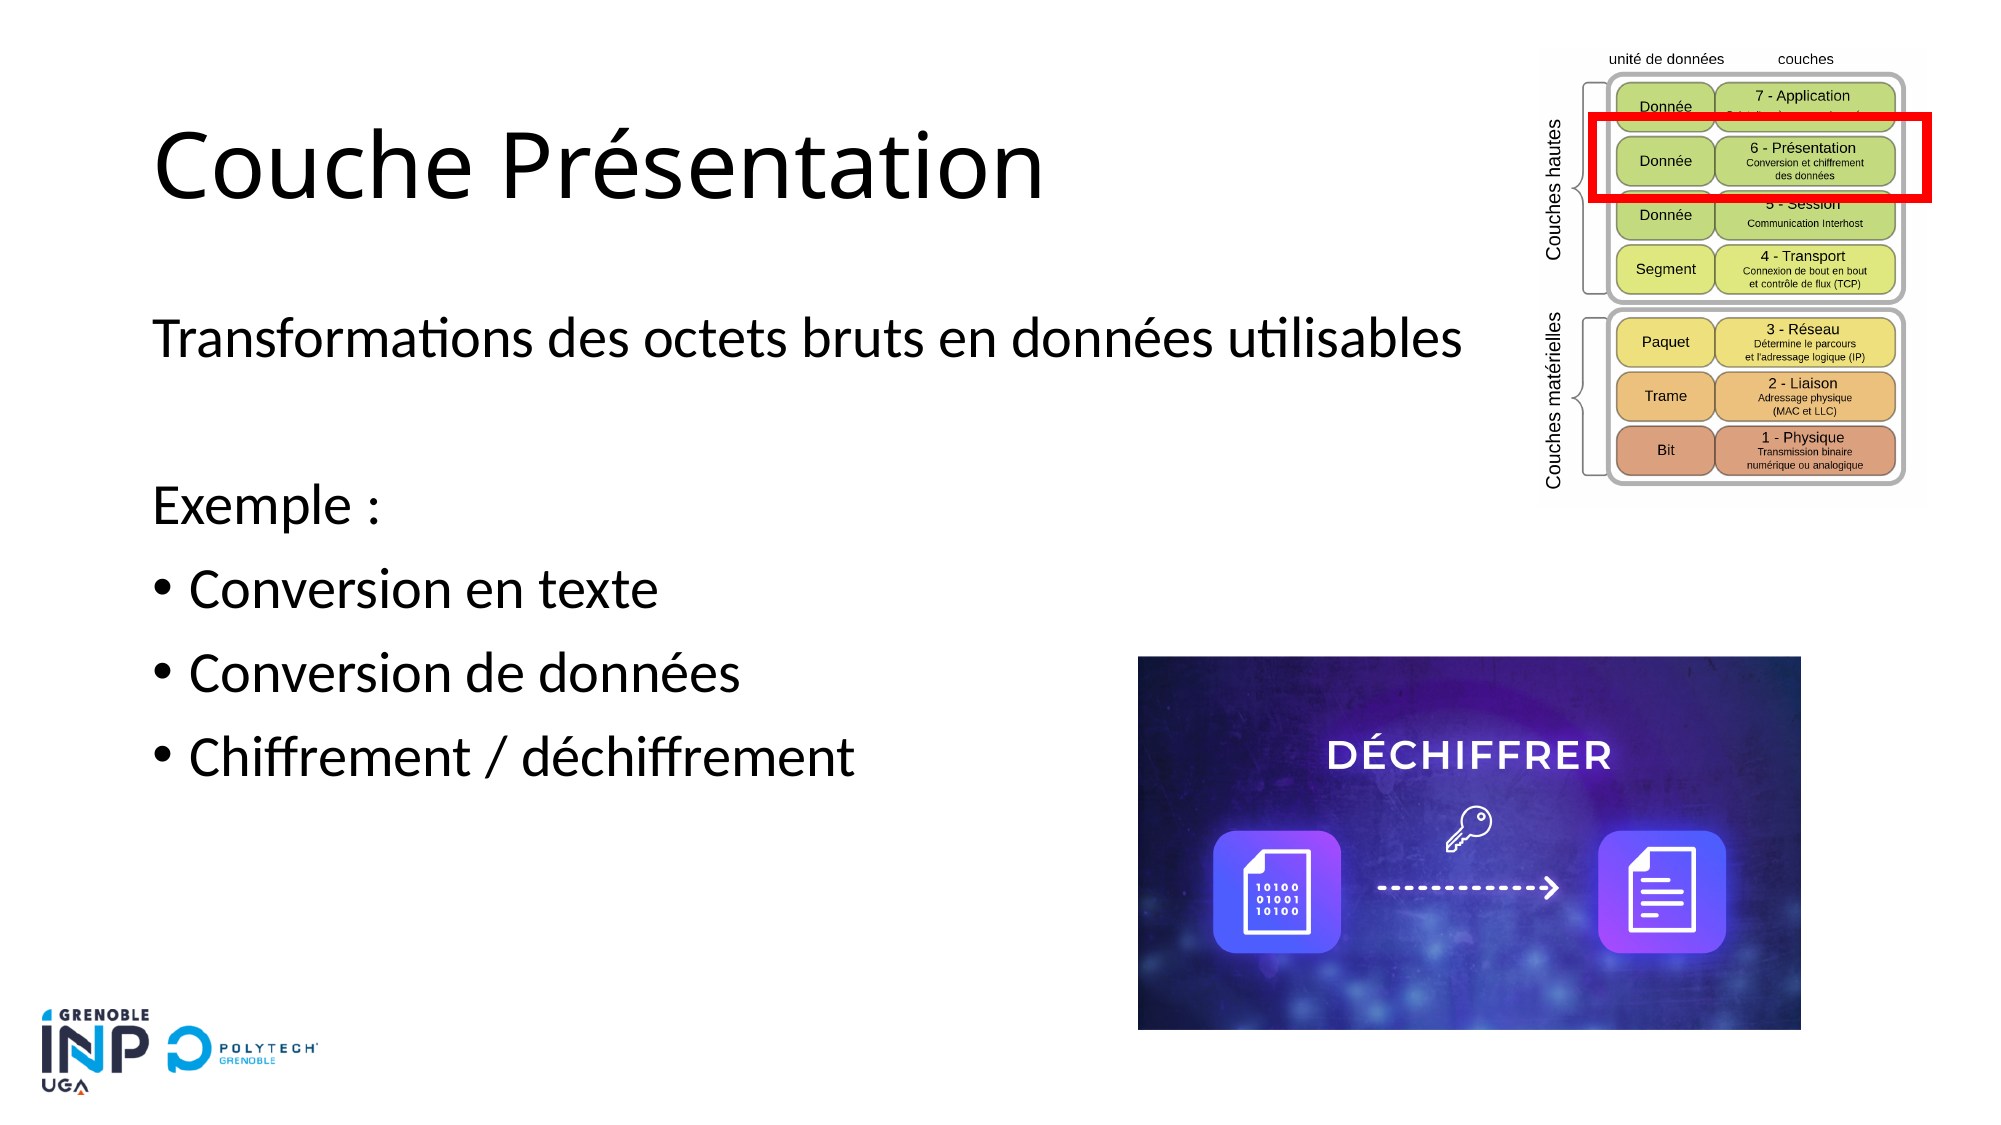

# Couche Présentation
Transformations des octets bruts en données utilisables
Exemple :
Conversion en texte
Conversion de données
Chiffrement / déchiffrement